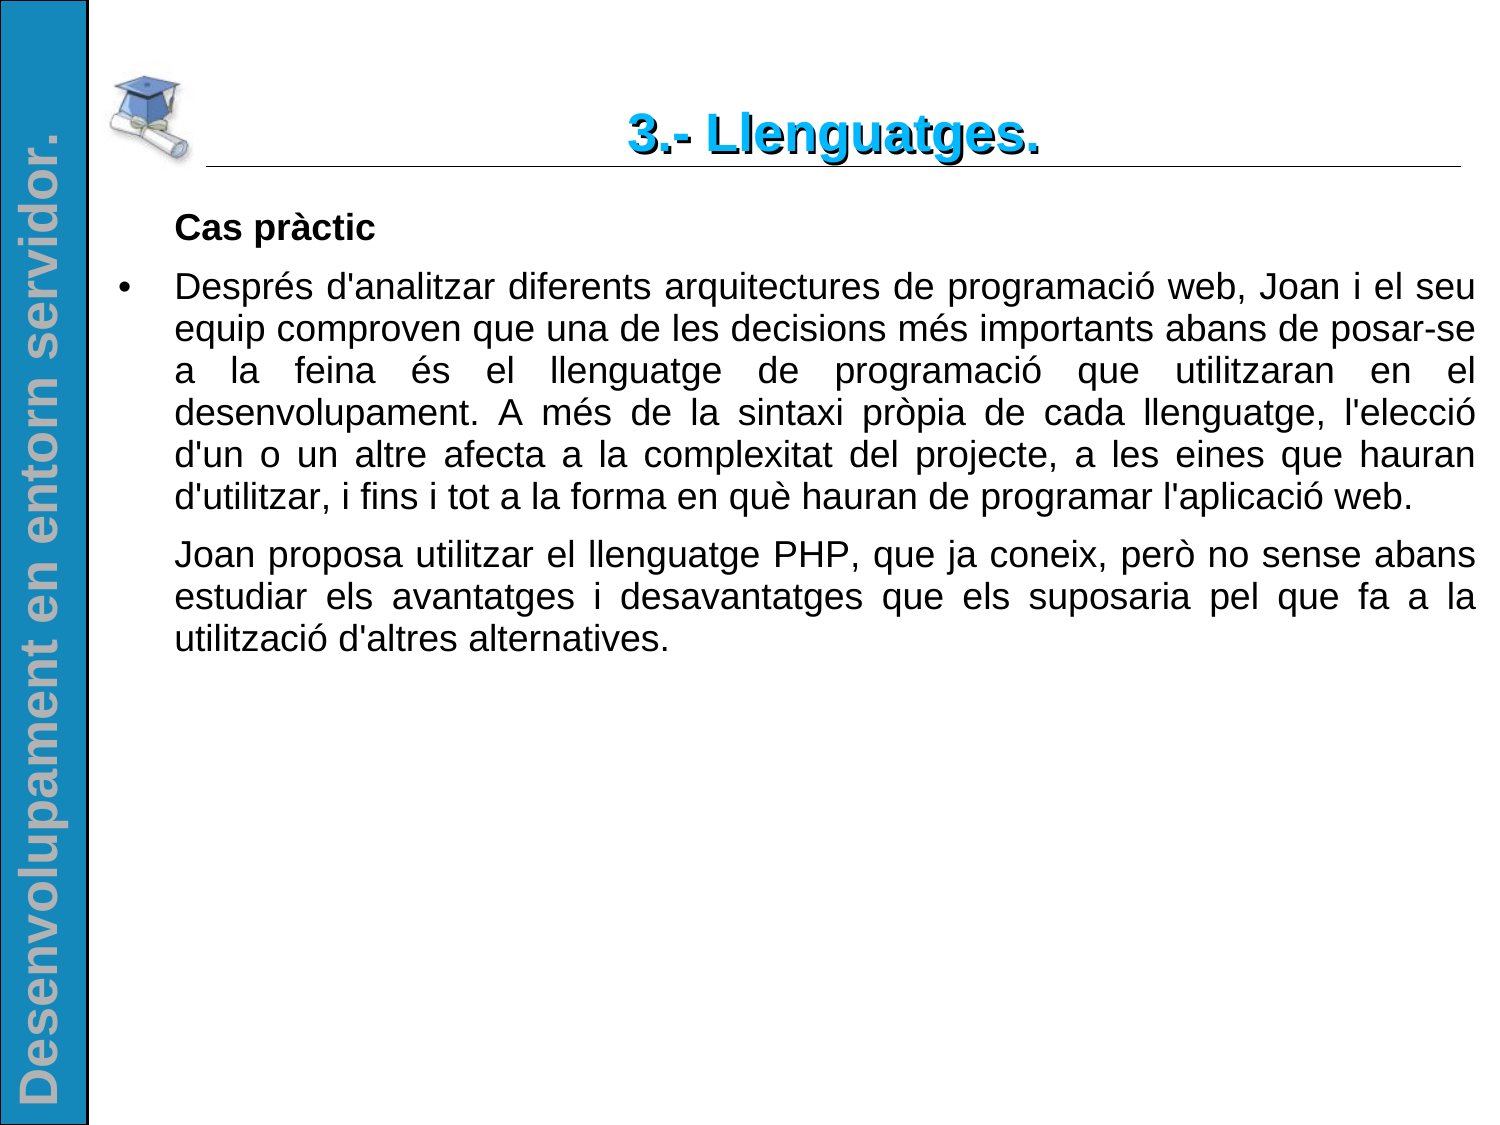

# 3.- Llenguatges.
Cas pràctic
Després d'analitzar diferents arquitectures de programació web, Joan i el seu equip comproven que una de les decisions més importants abans de posar-se a la feina és el llenguatge de programació que utilitzaran en el desenvolupament. A més de la sintaxi pròpia de cada llenguatge, l'elecció d'un o un altre afecta a la complexitat del projecte, a les eines que hauran d'utilitzar, i fins i tot a la forma en què hauran de programar l'aplicació web.
Joan proposa utilitzar el llenguatge PHP, que ja coneix, però no sense abans estudiar els avantatges i desavantatges que els suposaria pel que fa a la utilització d'altres alternatives.